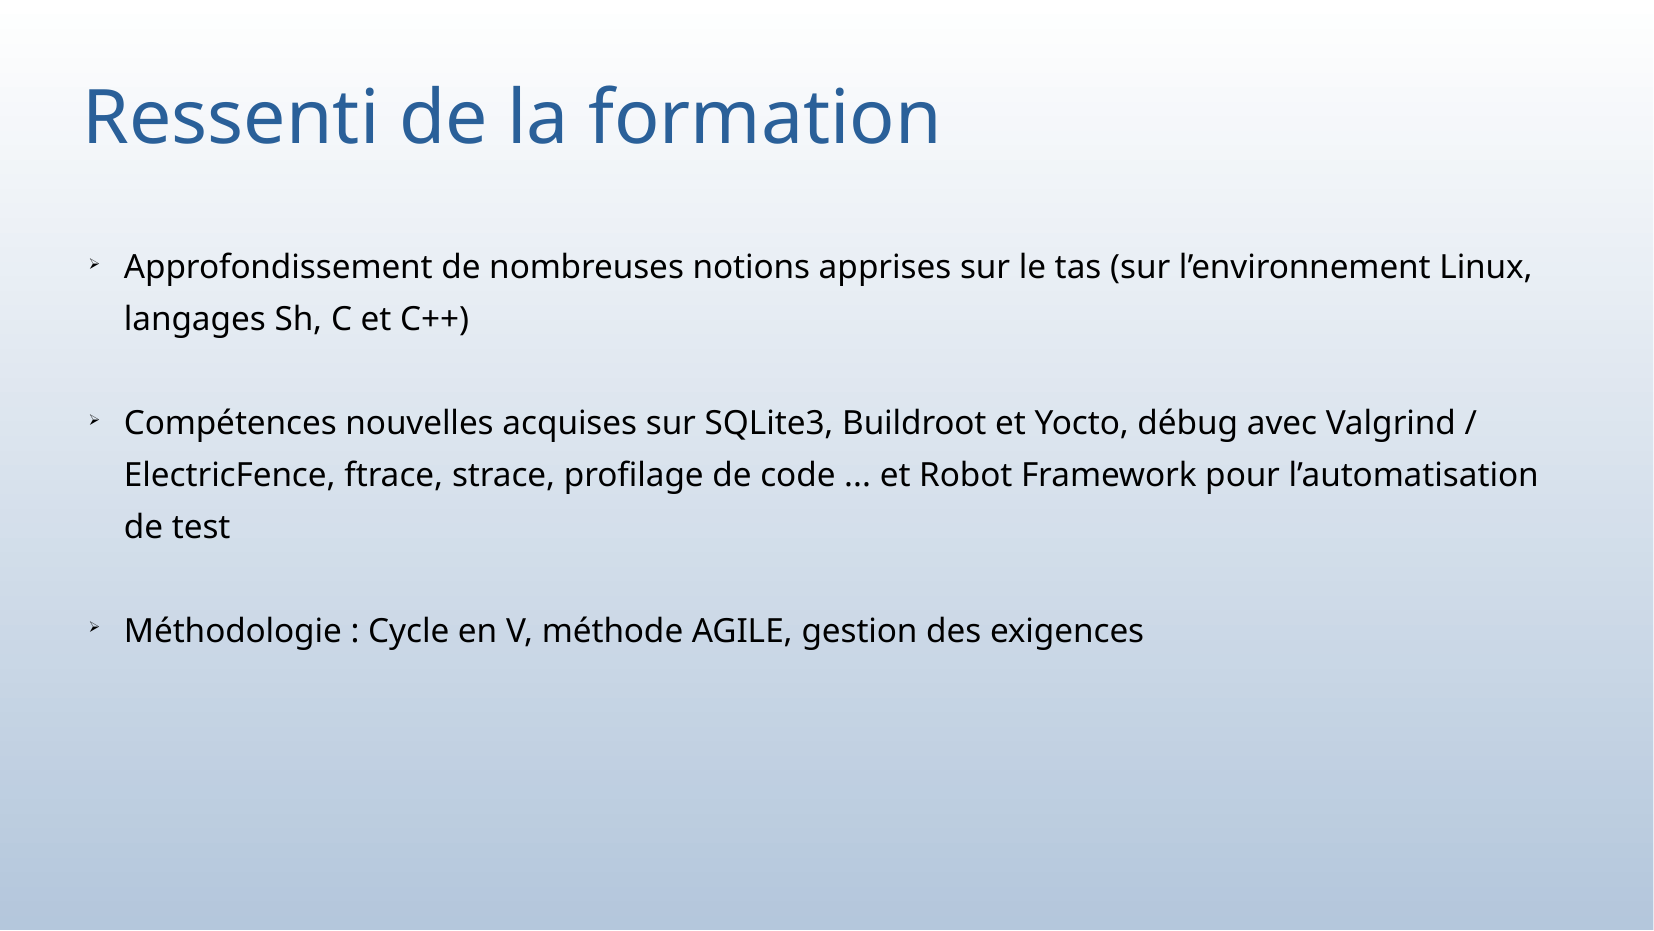

# Ressenti de la formation
Approfondissement de nombreuses notions apprises sur le tas (sur l’environnement Linux, langages Sh, C et C++)
Compétences nouvelles acquises sur SQLite3, Buildroot et Yocto, débug avec Valgrind / ElectricFence, ftrace, strace, profilage de code ... et Robot Framework pour l’automatisation de test
Méthodologie : Cycle en V, méthode AGILE, gestion des exigences